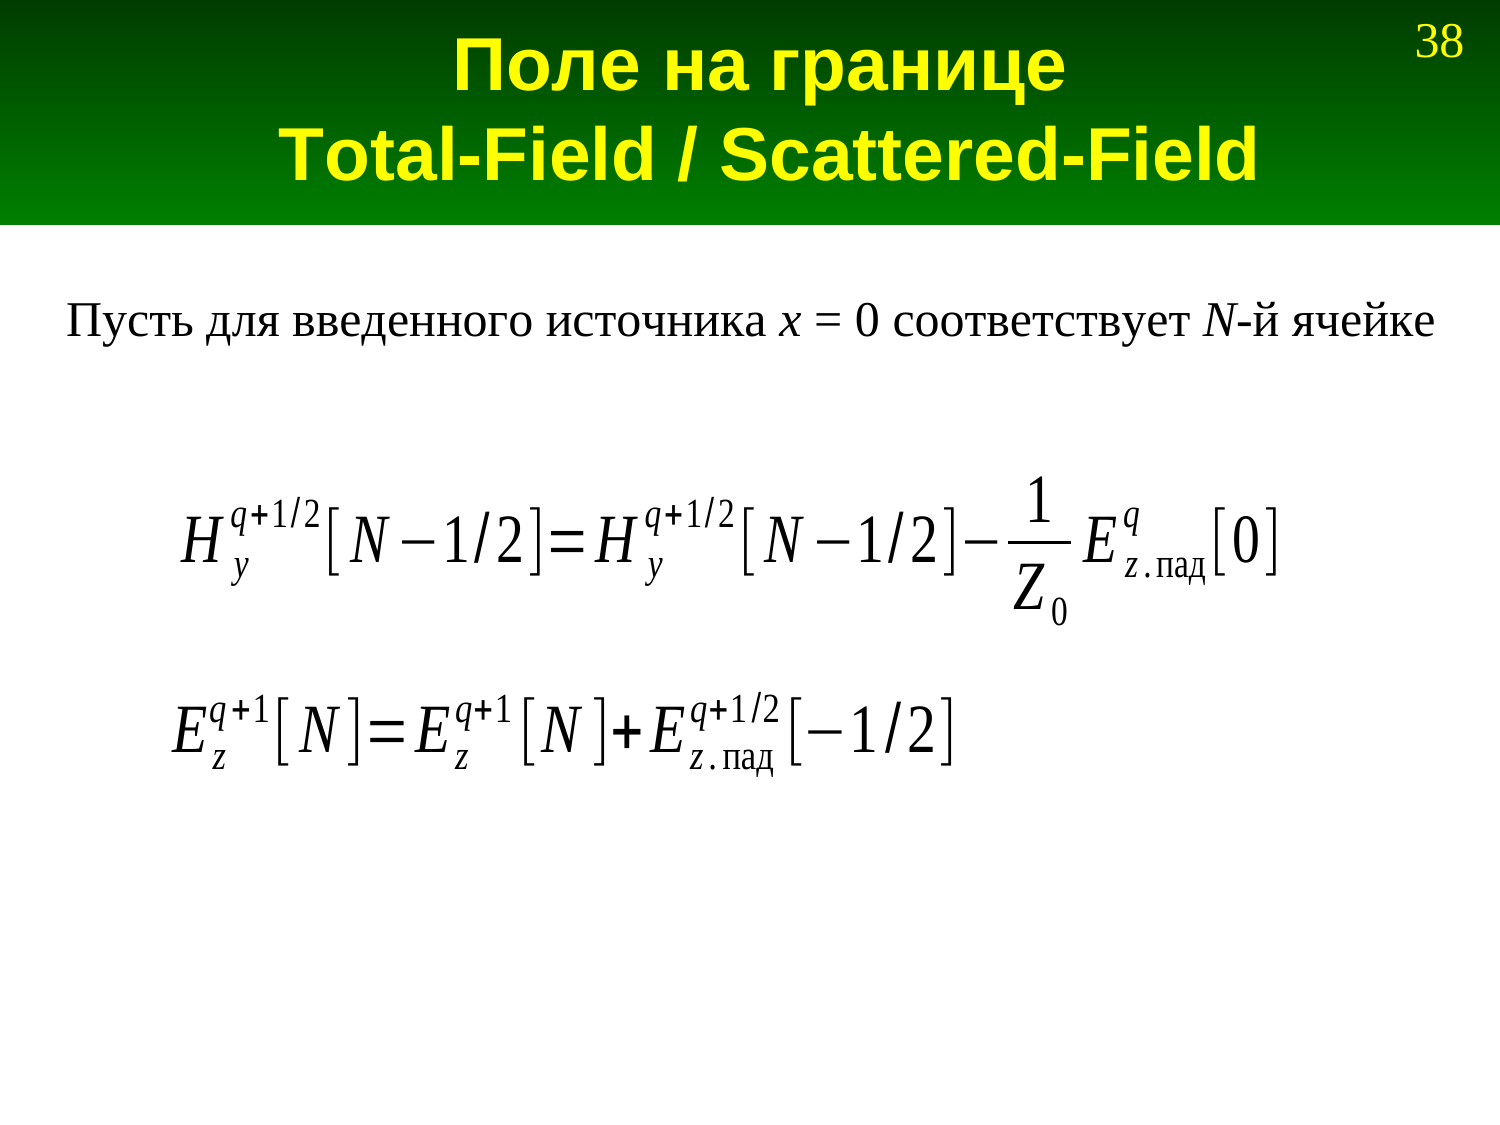

# Поле на границе Total-Field / Scattered-Field
Пусть для введенного источника x = 0 соответствует N-й ячейке